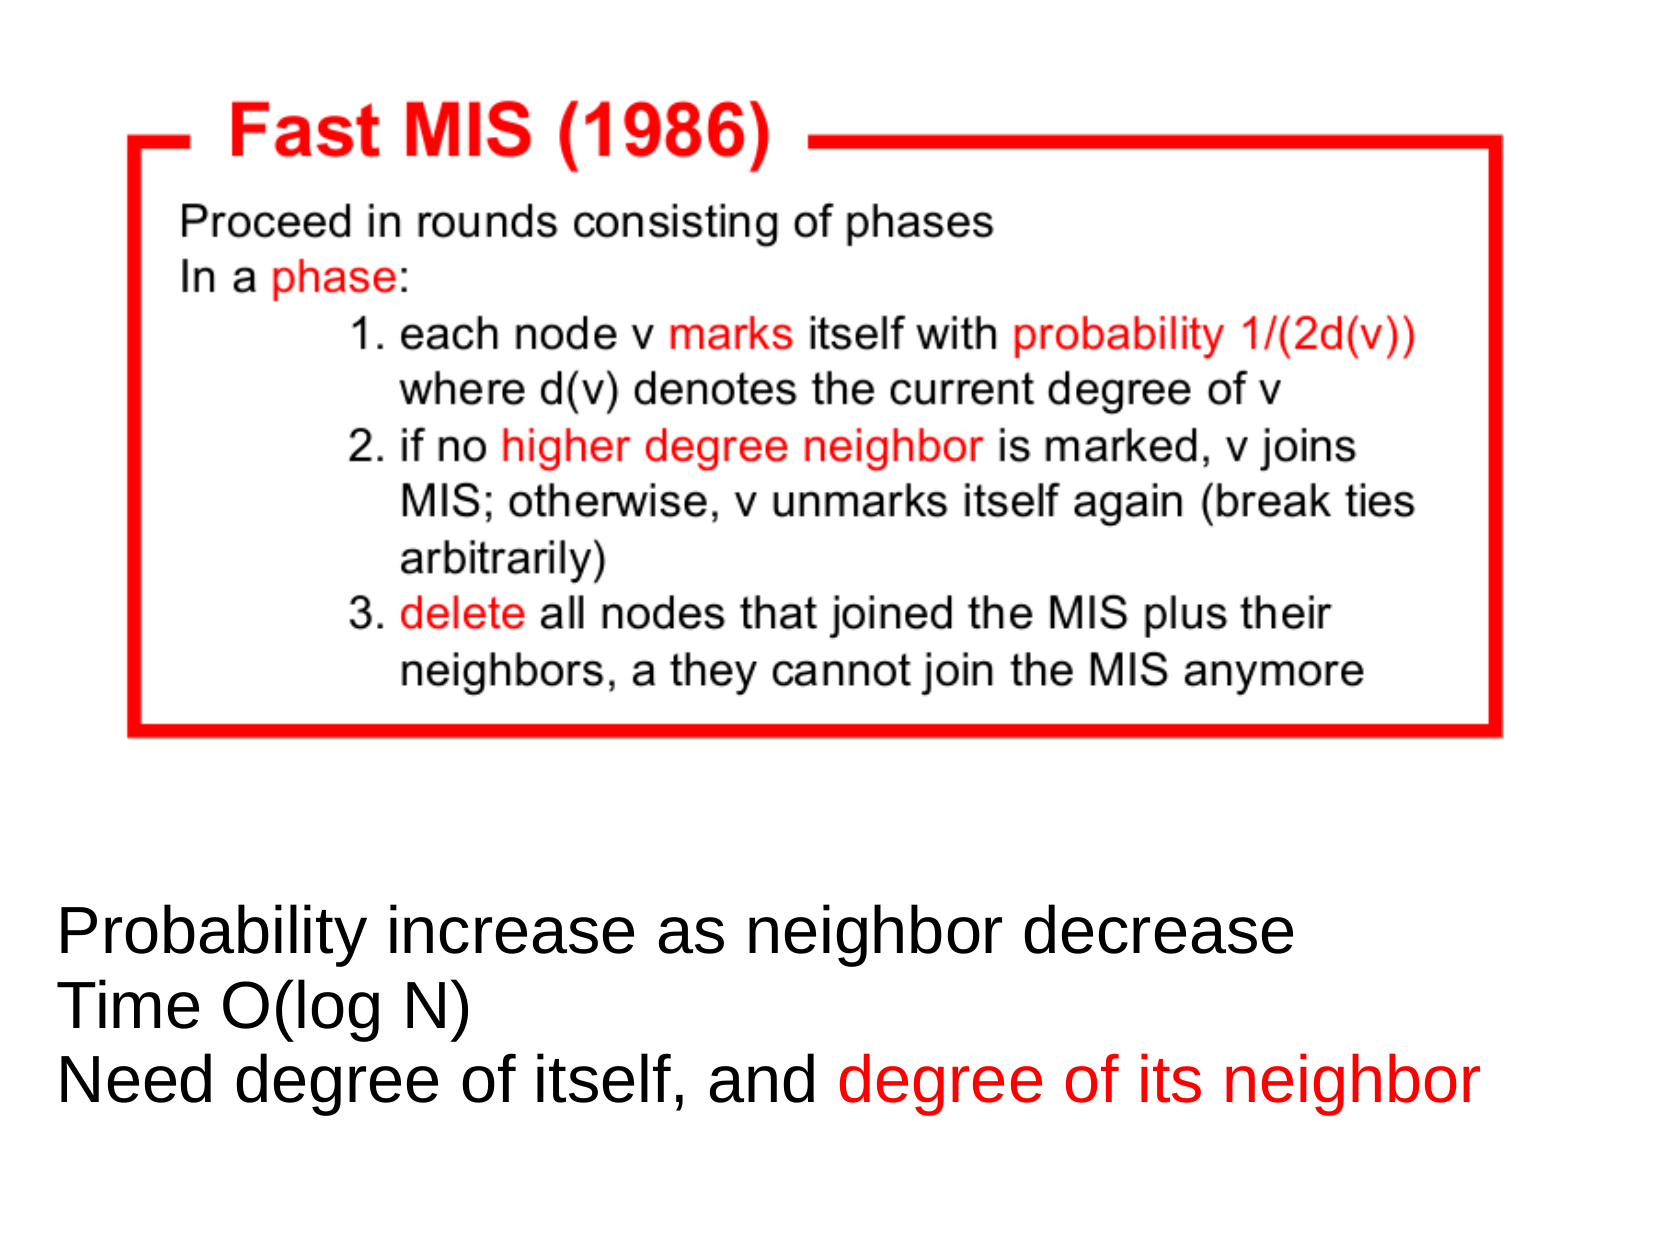

# Probability increase as neighbor decrease Time O(log N) Need degree of itself, and degree of its neighbor